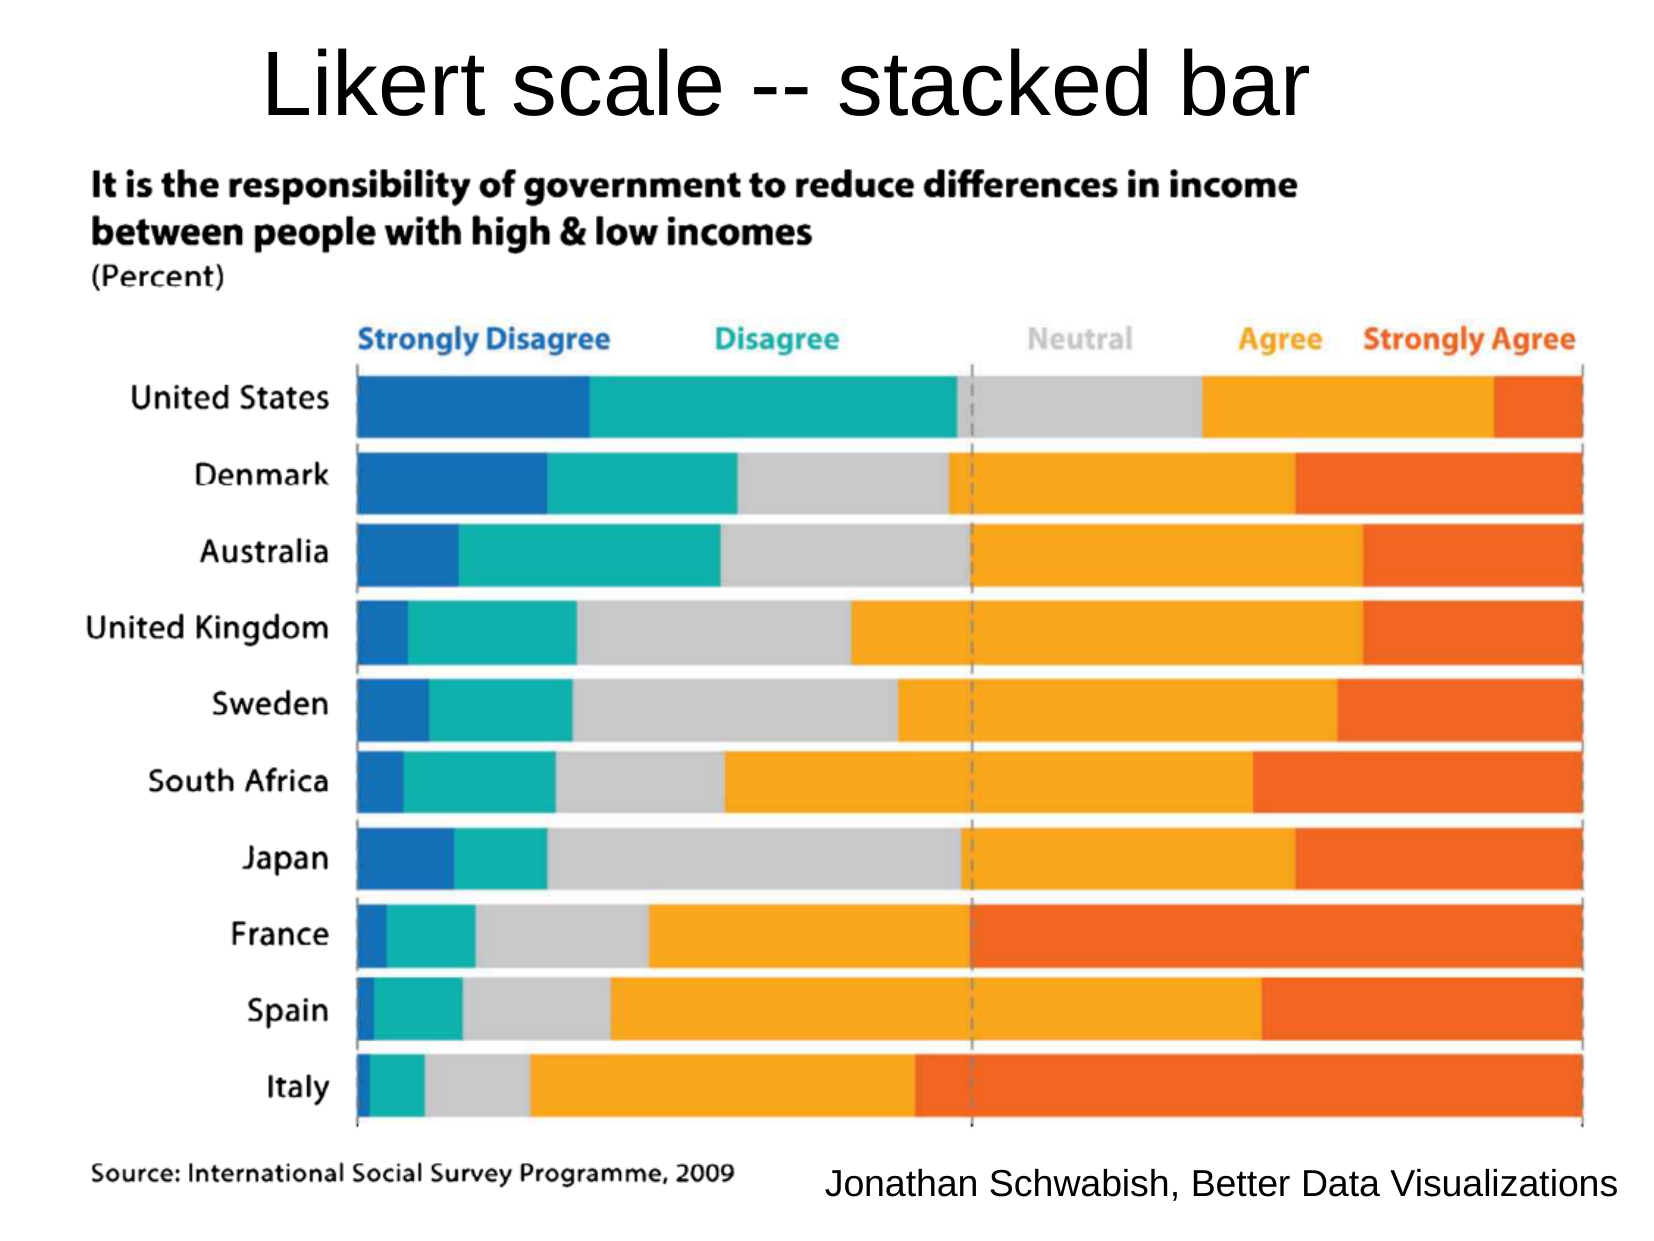

Likert scale -- stacked bar
Jonathan Schwabish, Better Data Visualizations